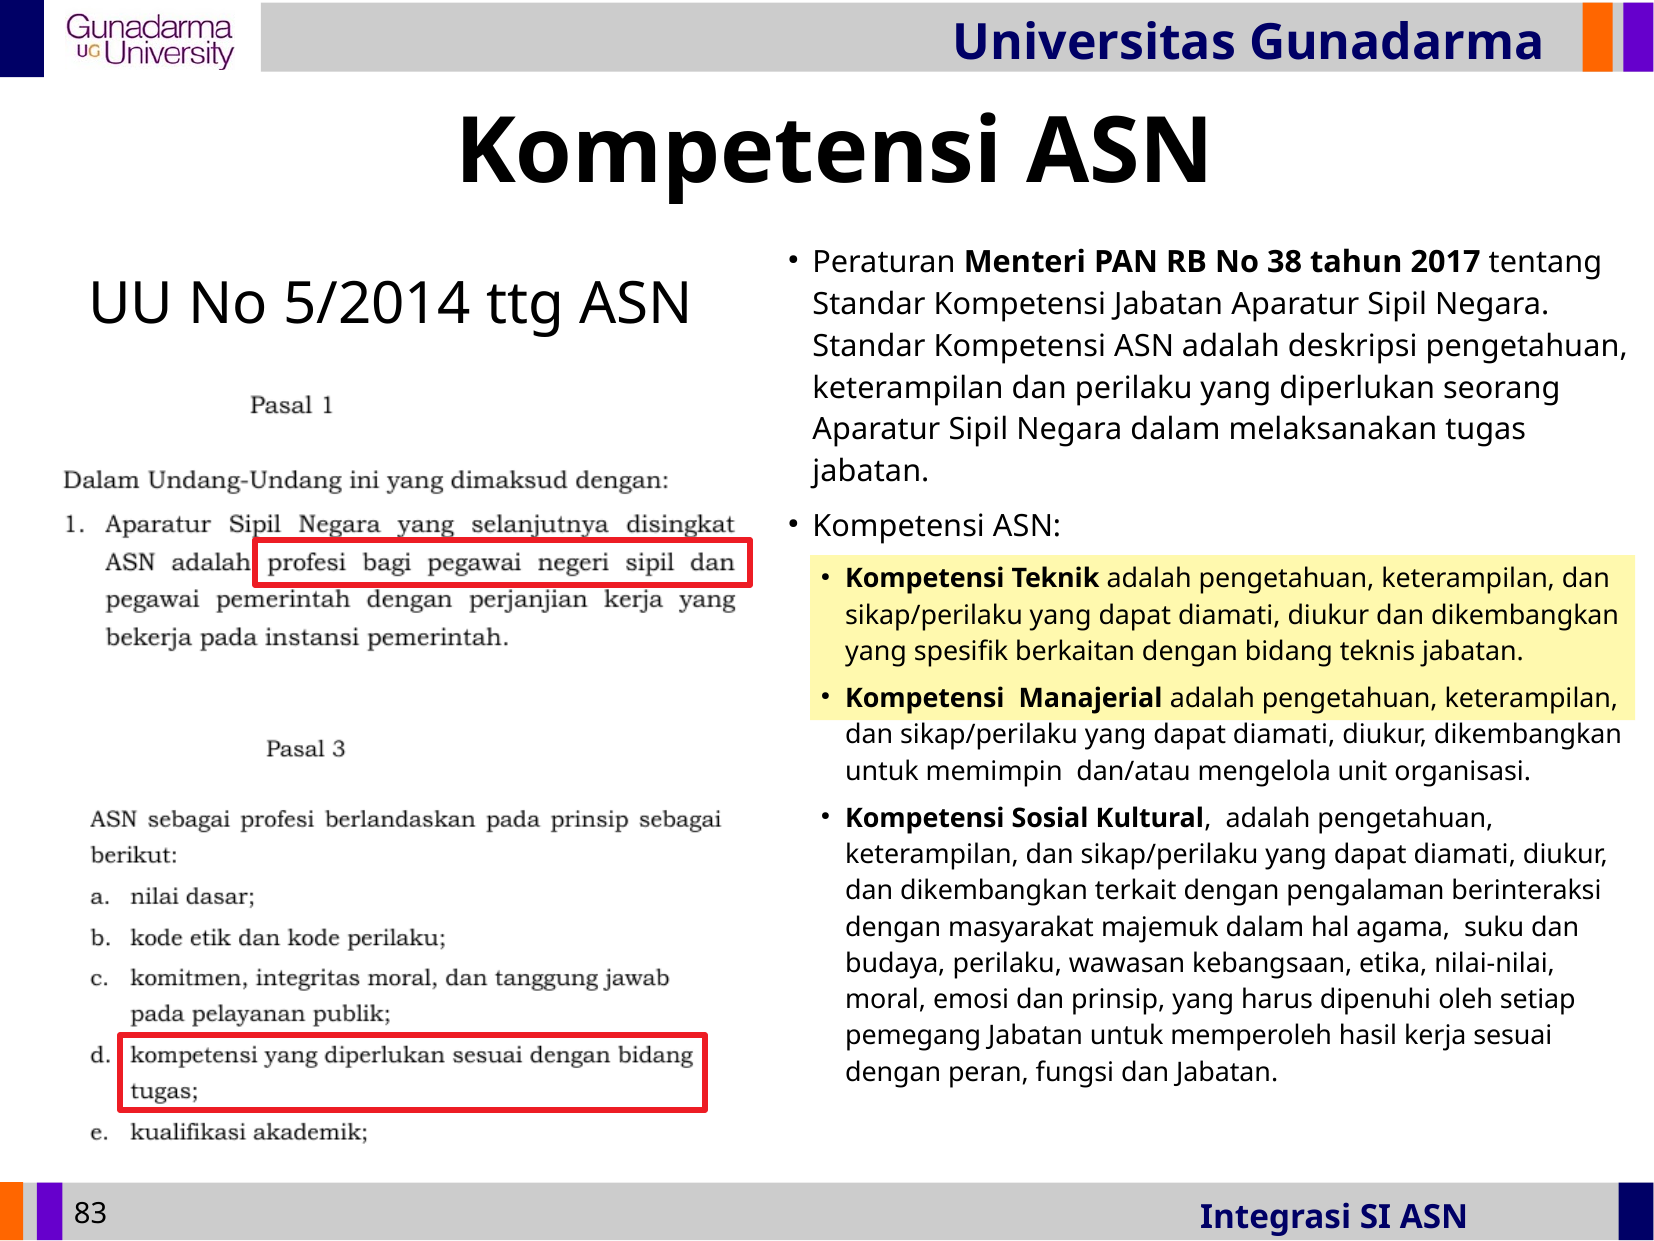

# Kompetensi ASN
UU No 5/2014 ttg ASN
Peraturan Menteri PAN RB No 38 tahun 2017 tentang Standar Kompetensi Jabatan Aparatur Sipil Negara. Standar Kompetensi ASN adalah deskripsi pengetahuan, keterampilan dan perilaku yang diperlukan seorang Aparatur Sipil Negara dalam melaksanakan tugas jabatan.
Kompetensi ASN:
Kompetensi Teknik adalah pengetahuan, keterampilan, dan sikap/perilaku yang dapat diamati, diukur dan dikembangkan yang spesifik berkaitan dengan bidang teknis jabatan.
Kompetensi Manajerial adalah pengetahuan, keterampilan, dan sikap/perilaku yang dapat diamati, diukur, dikembangkan untuk memimpin dan/atau mengelola unit organisasi.
Kompetensi Sosial Kultural, adalah pengetahuan, keterampilan, dan sikap/perilaku yang dapat diamati, diukur, dan dikembangkan terkait dengan pengalaman berinteraksi dengan masyarakat majemuk dalam hal agama, suku dan budaya, perilaku, wawasan kebangsaan, etika, nilai-nilai, moral, emosi dan prinsip, yang harus dipenuhi oleh setiap pemegang Jabatan untuk memperoleh hasil kerja sesuai dengan peran, fungsi dan Jabatan.